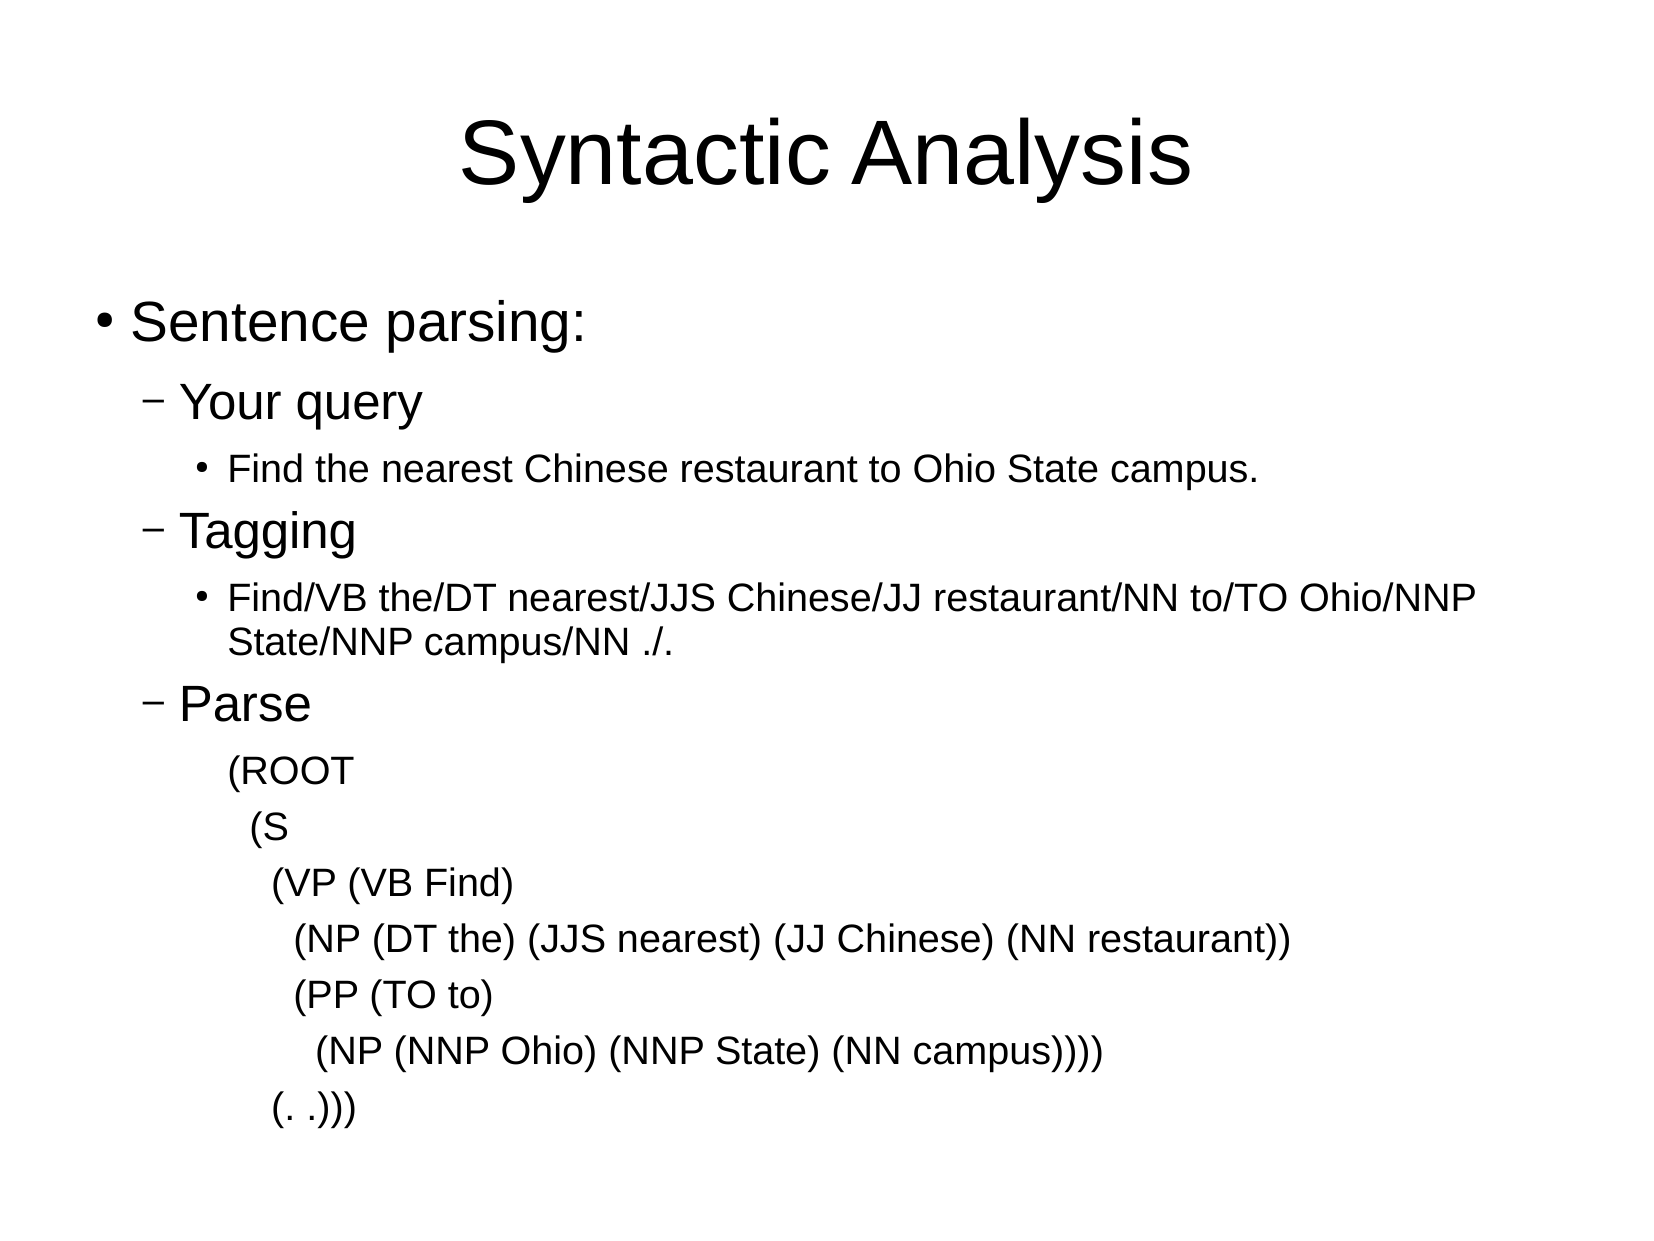

# Syntactic Analysis
Sentence parsing:
Your query
Find the nearest Chinese restaurant to Ohio State campus.
Tagging
Find/VB the/DT nearest/JJS Chinese/JJ restaurant/NN to/TO Ohio/NNP State/NNP campus/NN ./.
Parse
(ROOT
 (S
 (VP (VB Find)
 (NP (DT the) (JJS nearest) (JJ Chinese) (NN restaurant))
 (PP (TO to)
 (NP (NNP Ohio) (NNP State) (NN campus))))
 (. .)))